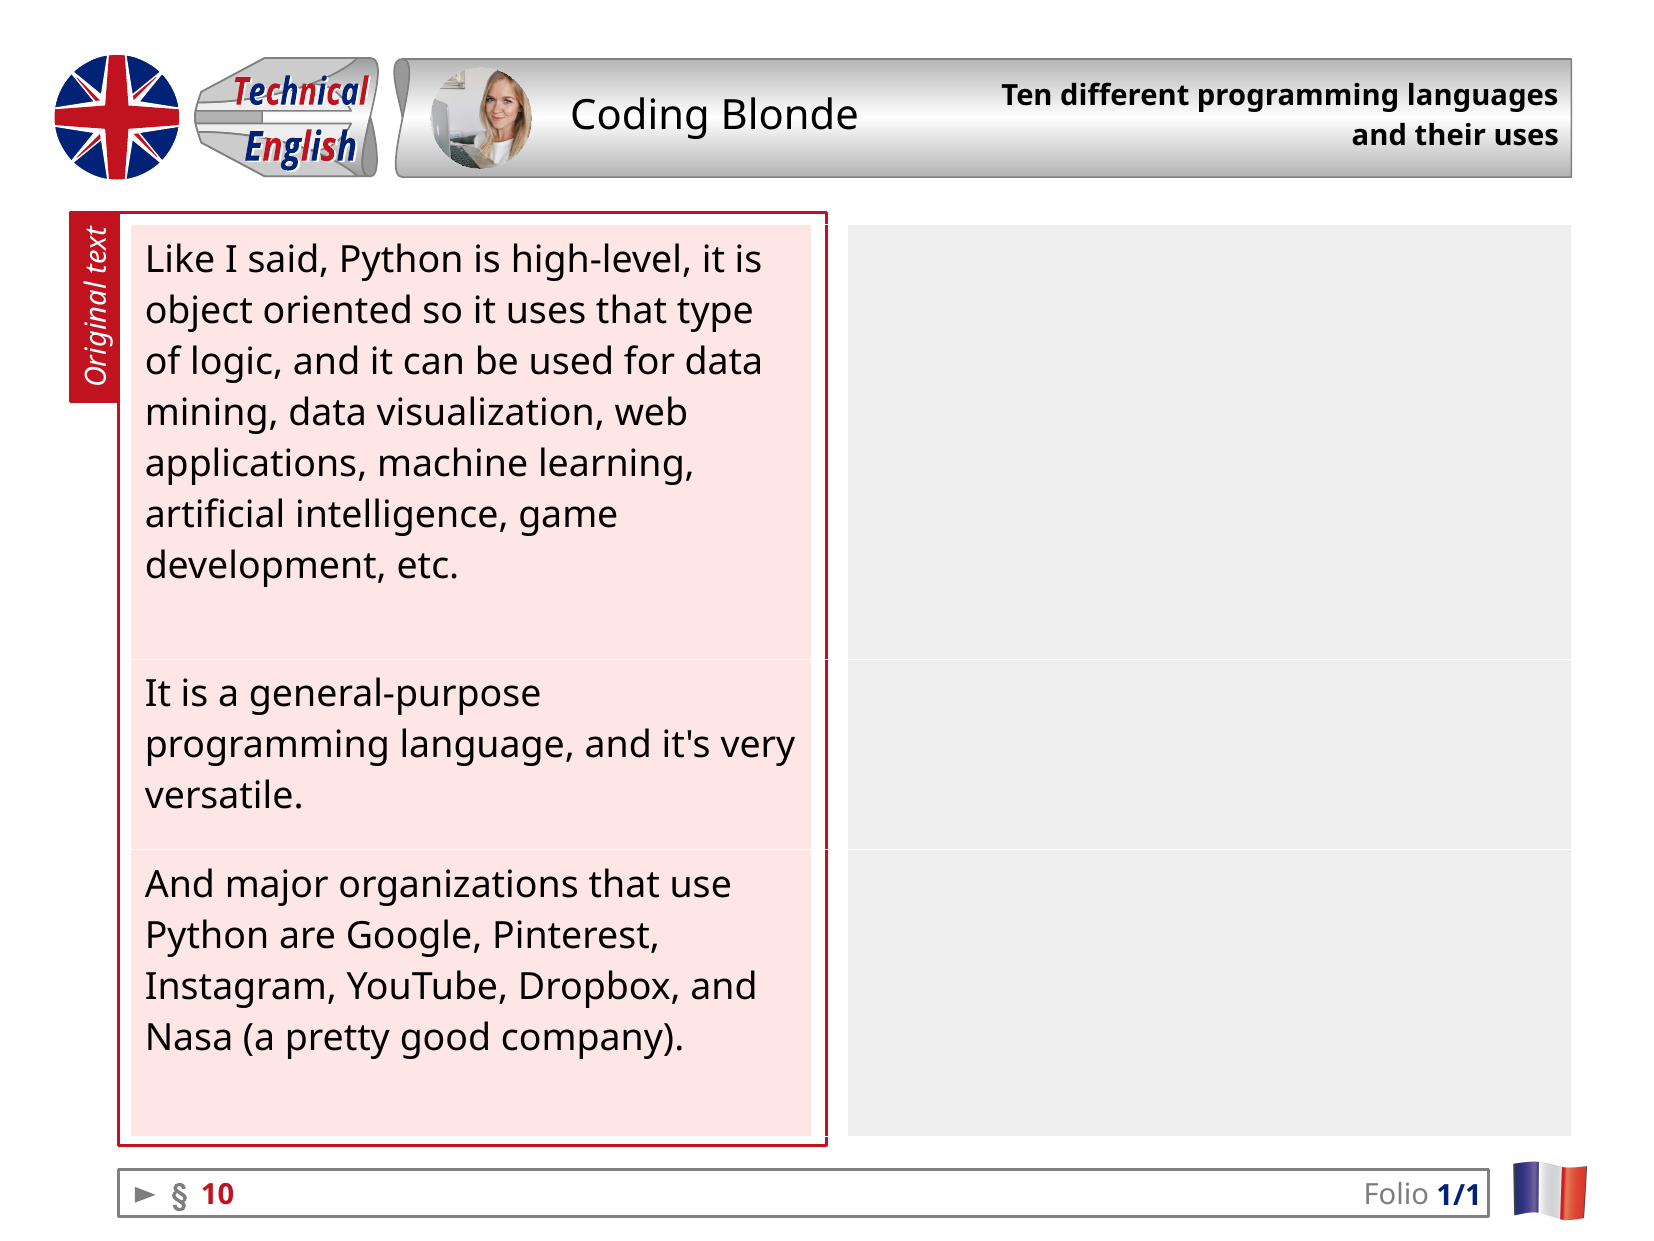

#
| Like I said, Python is high-level, it is object oriented so it uses that type of logic, and it can be used for data mining, data visualization, web applications, machine learning, artificial intelligence, game development, etc. | | |
| --- | --- | --- |
| It is a general-purpose programming language, and it's very versatile. | | |
| And major organizations that use Python are Google, Pinterest, Instagram, YouTube, Dropbox, and Nasa (a pretty good company). | | |
10
1/1